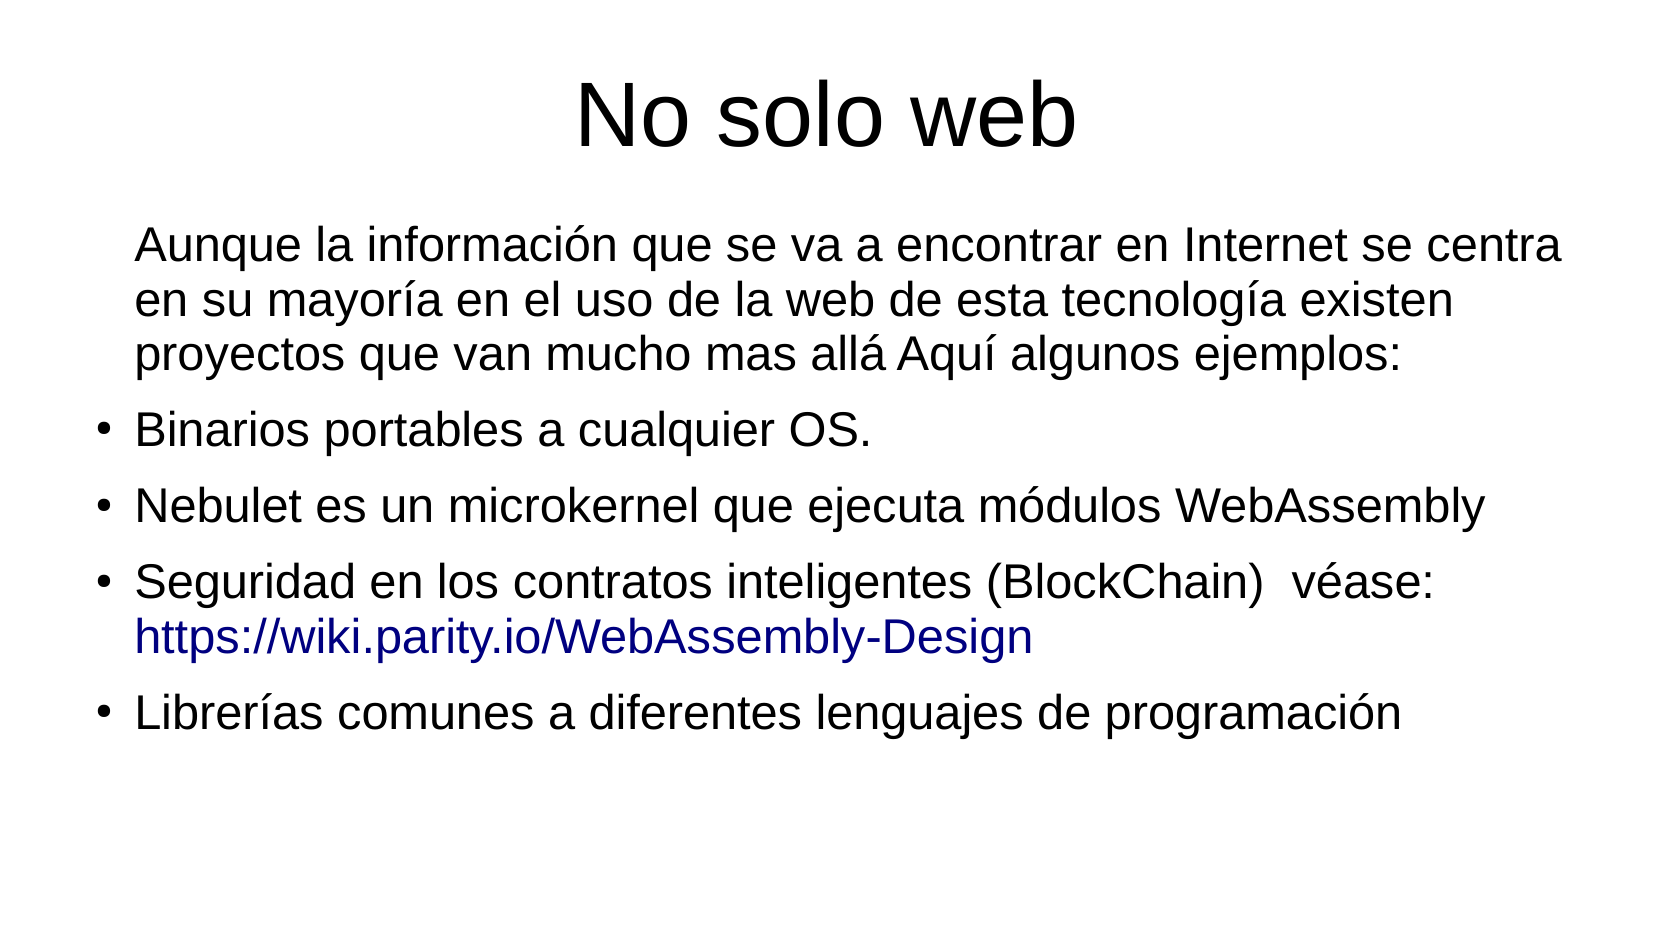

# No solo web
Aunque la información que se va a encontrar en Internet se centra en su mayoría en el uso de la web de esta tecnología existen proyectos que van mucho mas allá Aquí algunos ejemplos:
Binarios portables a cualquier OS.
Nebulet es un microkernel que ejecuta módulos WebAssembly
Seguridad en los contratos inteligentes (BlockChain) véase: https://wiki.parity.io/WebAssembly-Design
Librerías comunes a diferentes lenguajes de programación